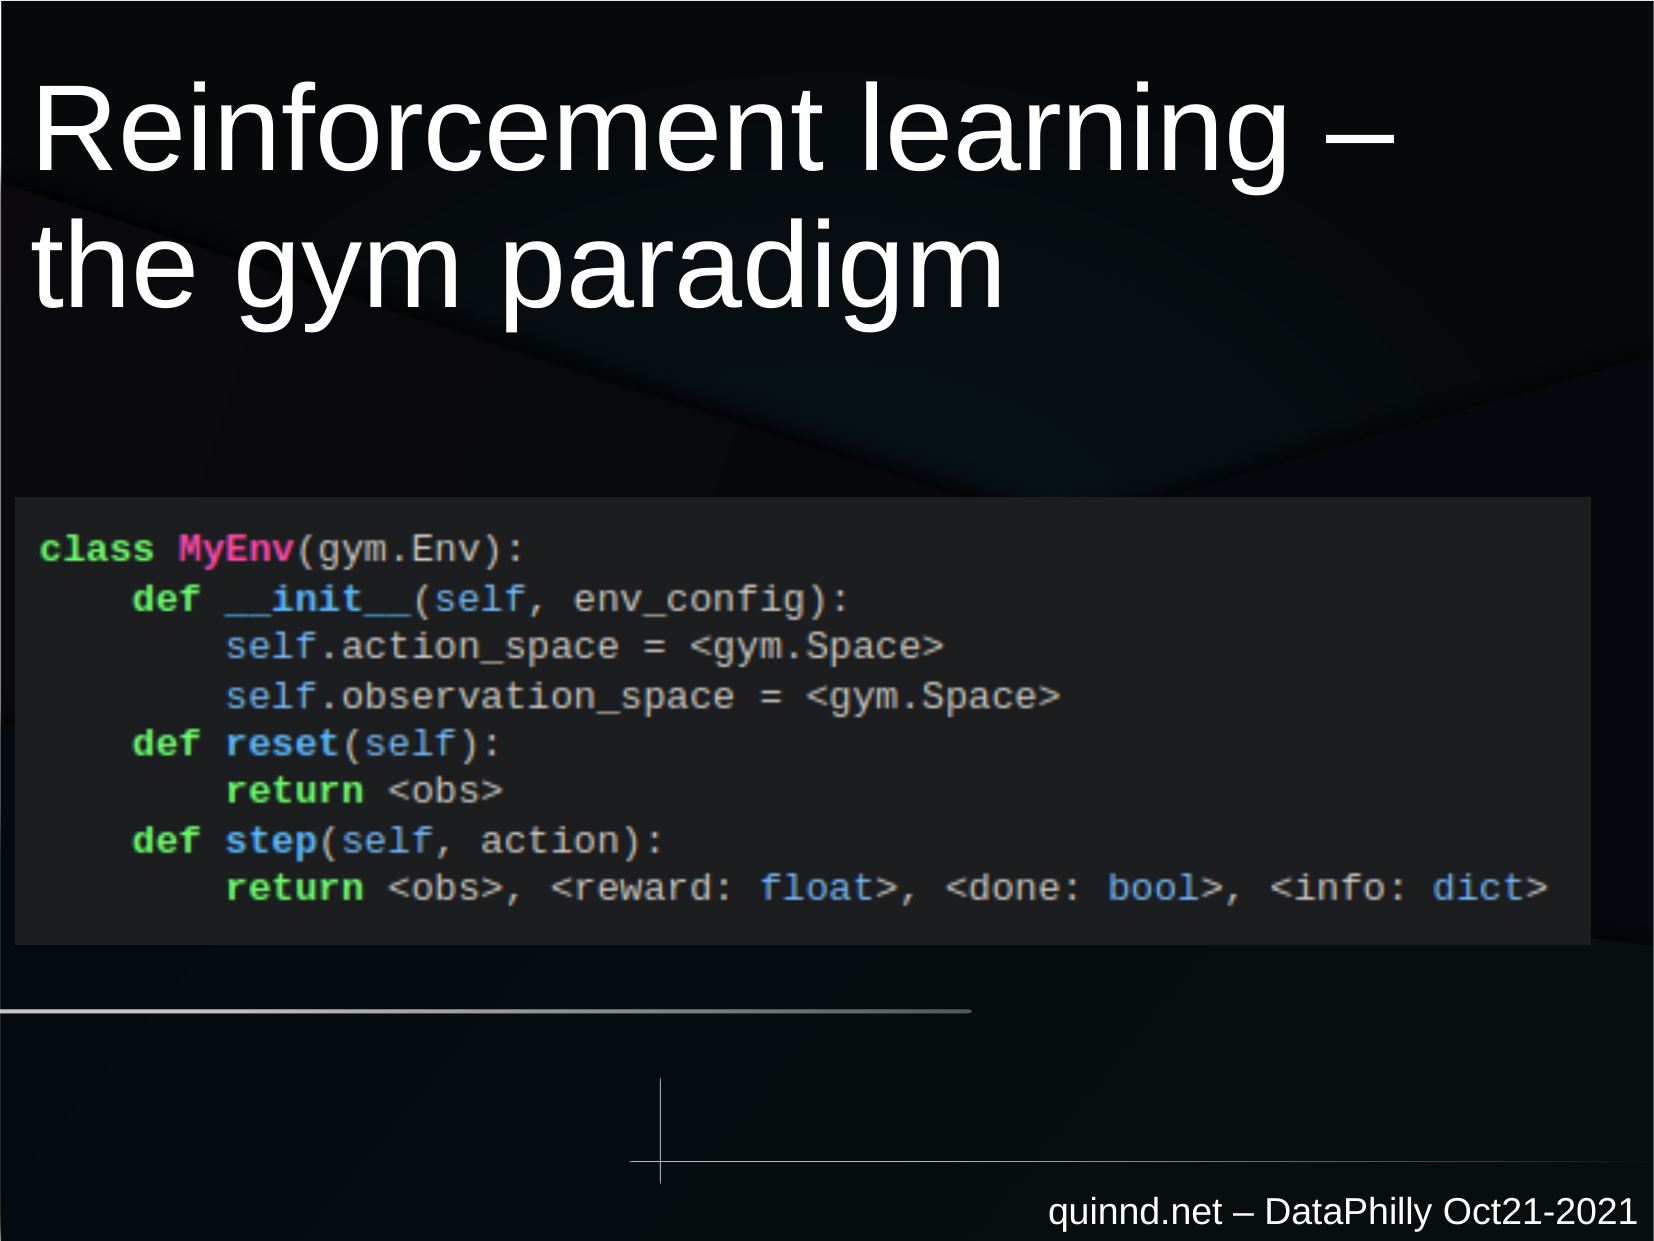

# Reinforcement learning – the gym paradigm